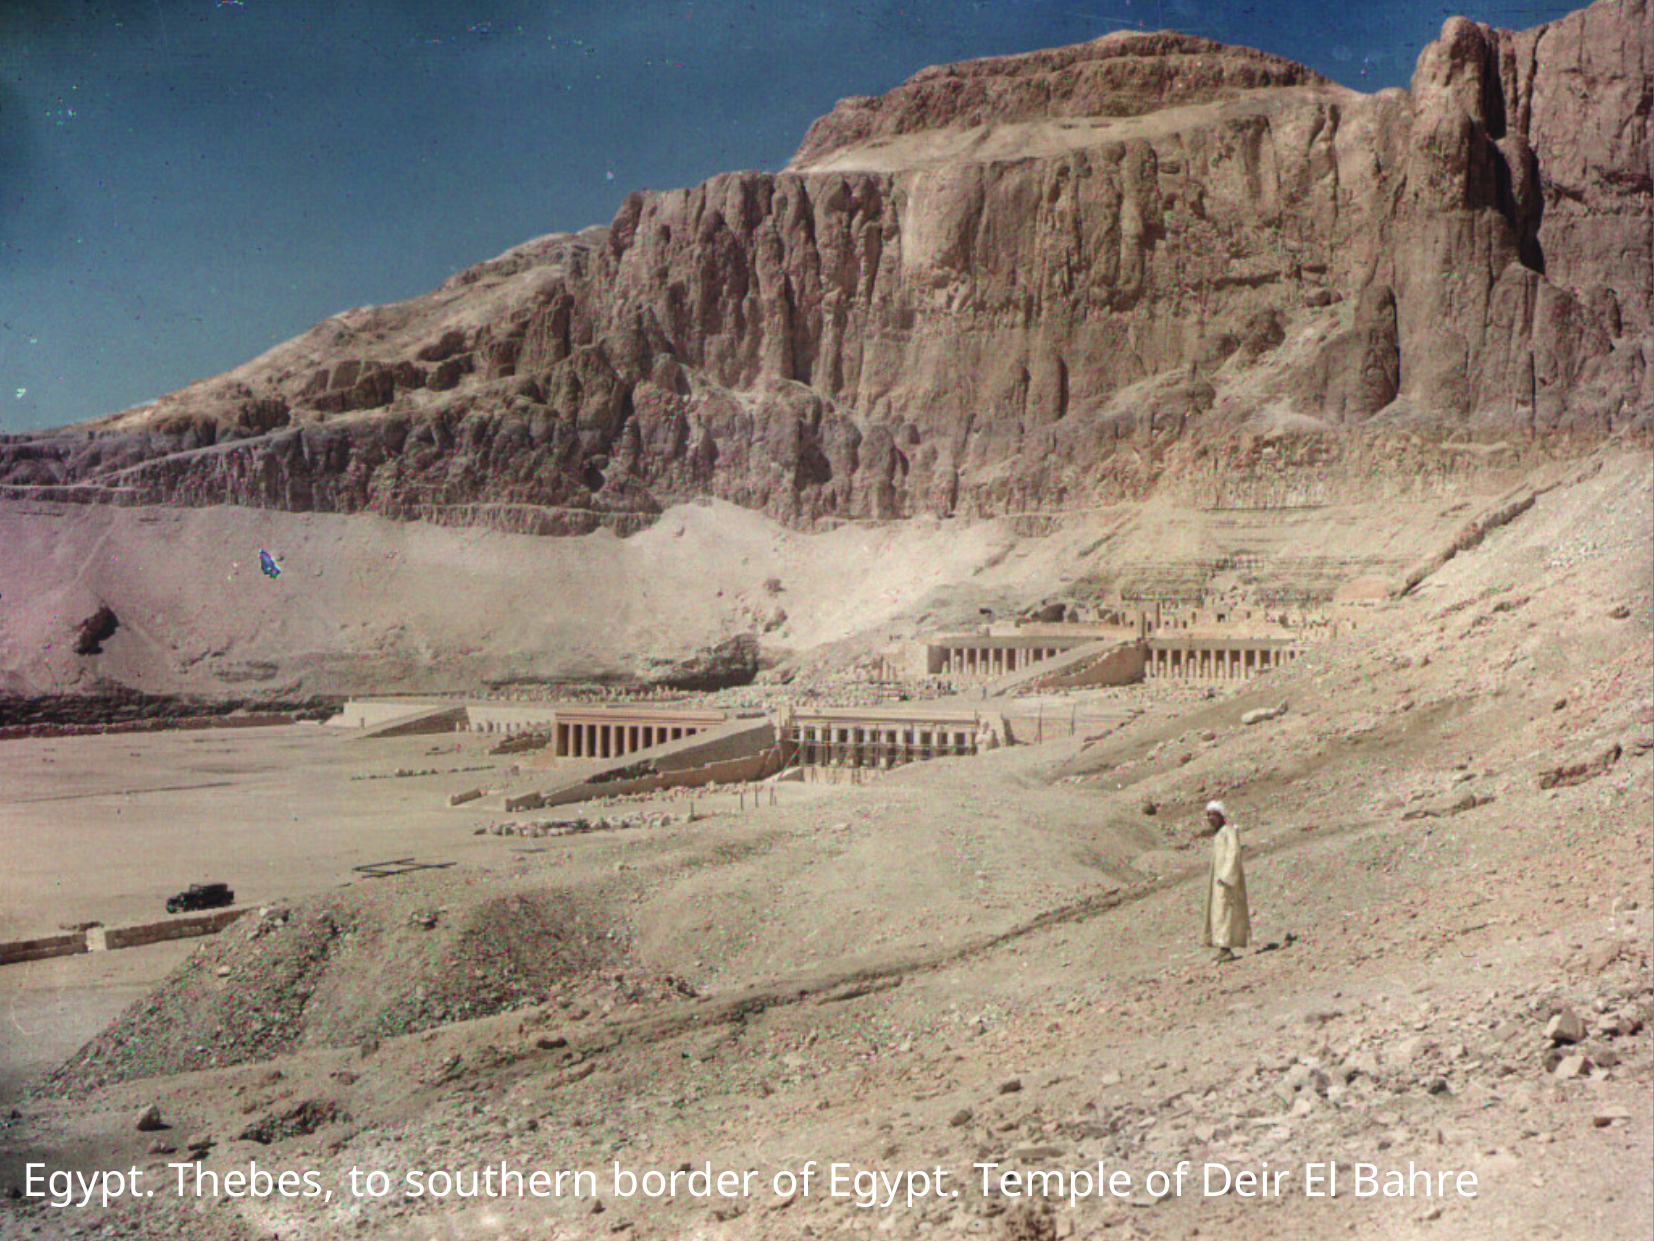

#
Egypt. Thebes, to southern border of Egypt. Temple of Deir El Bahre